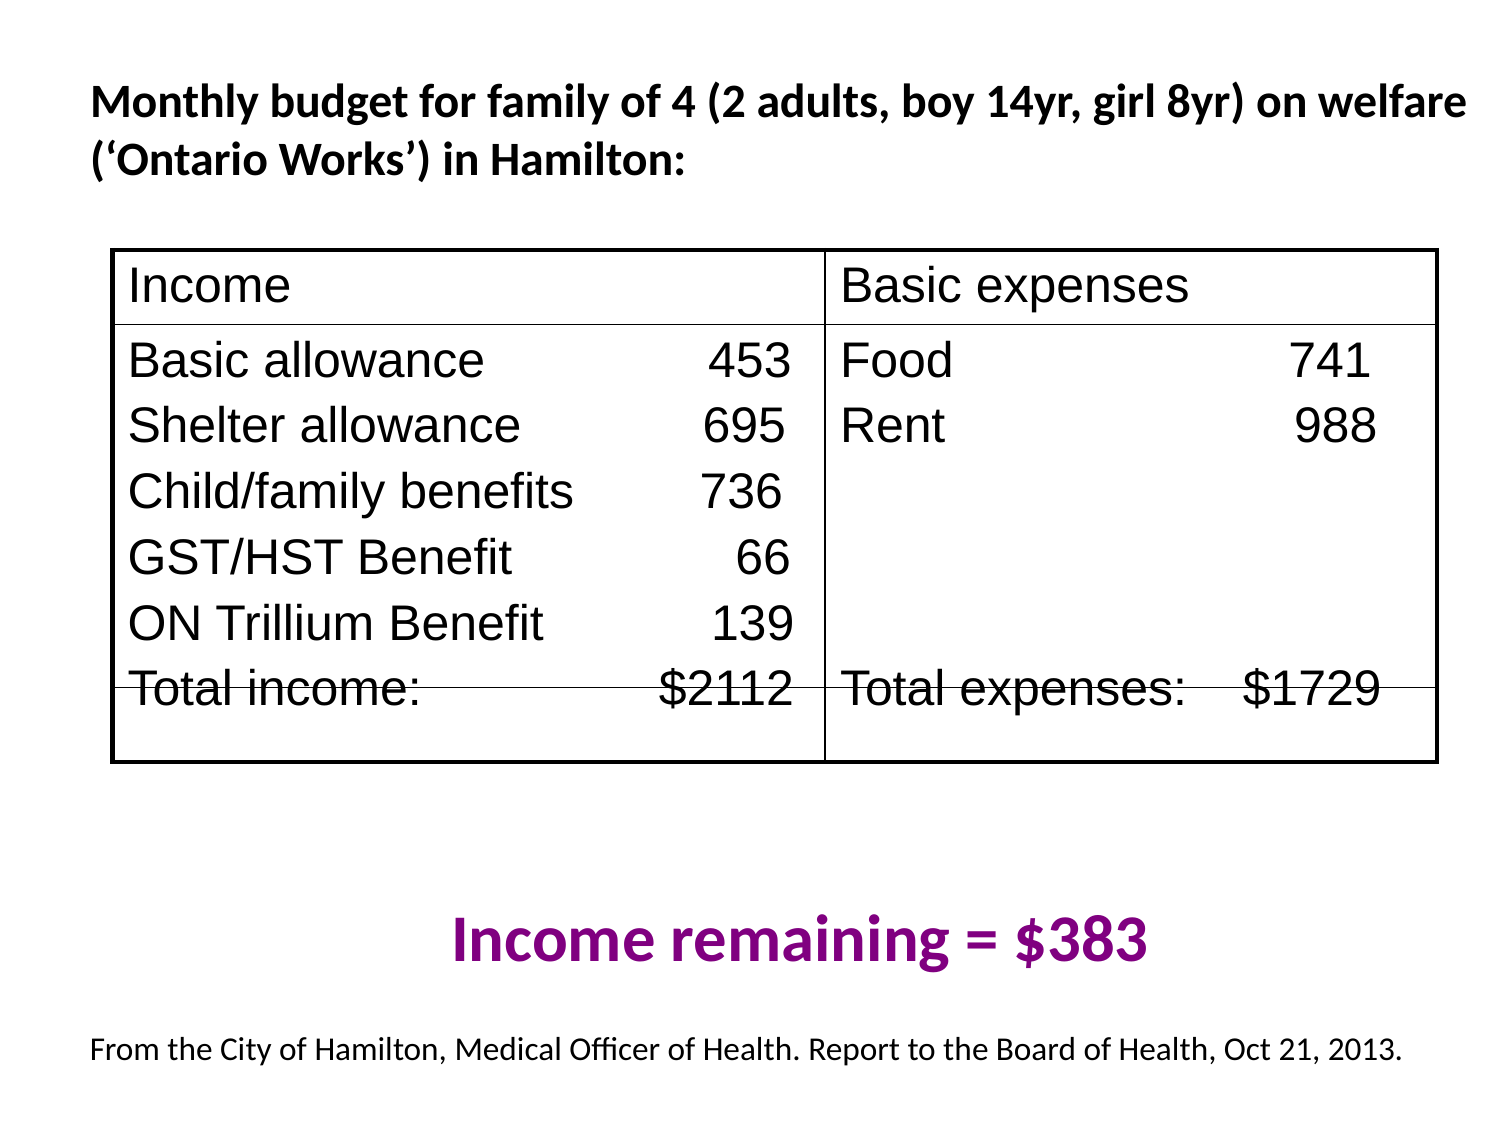

# Monthly budget for family of 4 (2 adults, boy 14yr, girl 8yr) on welfare (‘Ontario Works’) in Hamilton:
| Income | Basic expenses |
| --- | --- |
| Basic allowance 453 Shelter allowance 695 Child/family benefits 736 GST/HST Benefit 66 ON Trillium Benefit 139 Total income: $2112 | Food 741 Rent 988 Total expenses: $1729 |
Income remaining = $383
From the City of Hamilton, Medical Officer of Health. Report to the Board of Health, Oct 21, 2013.